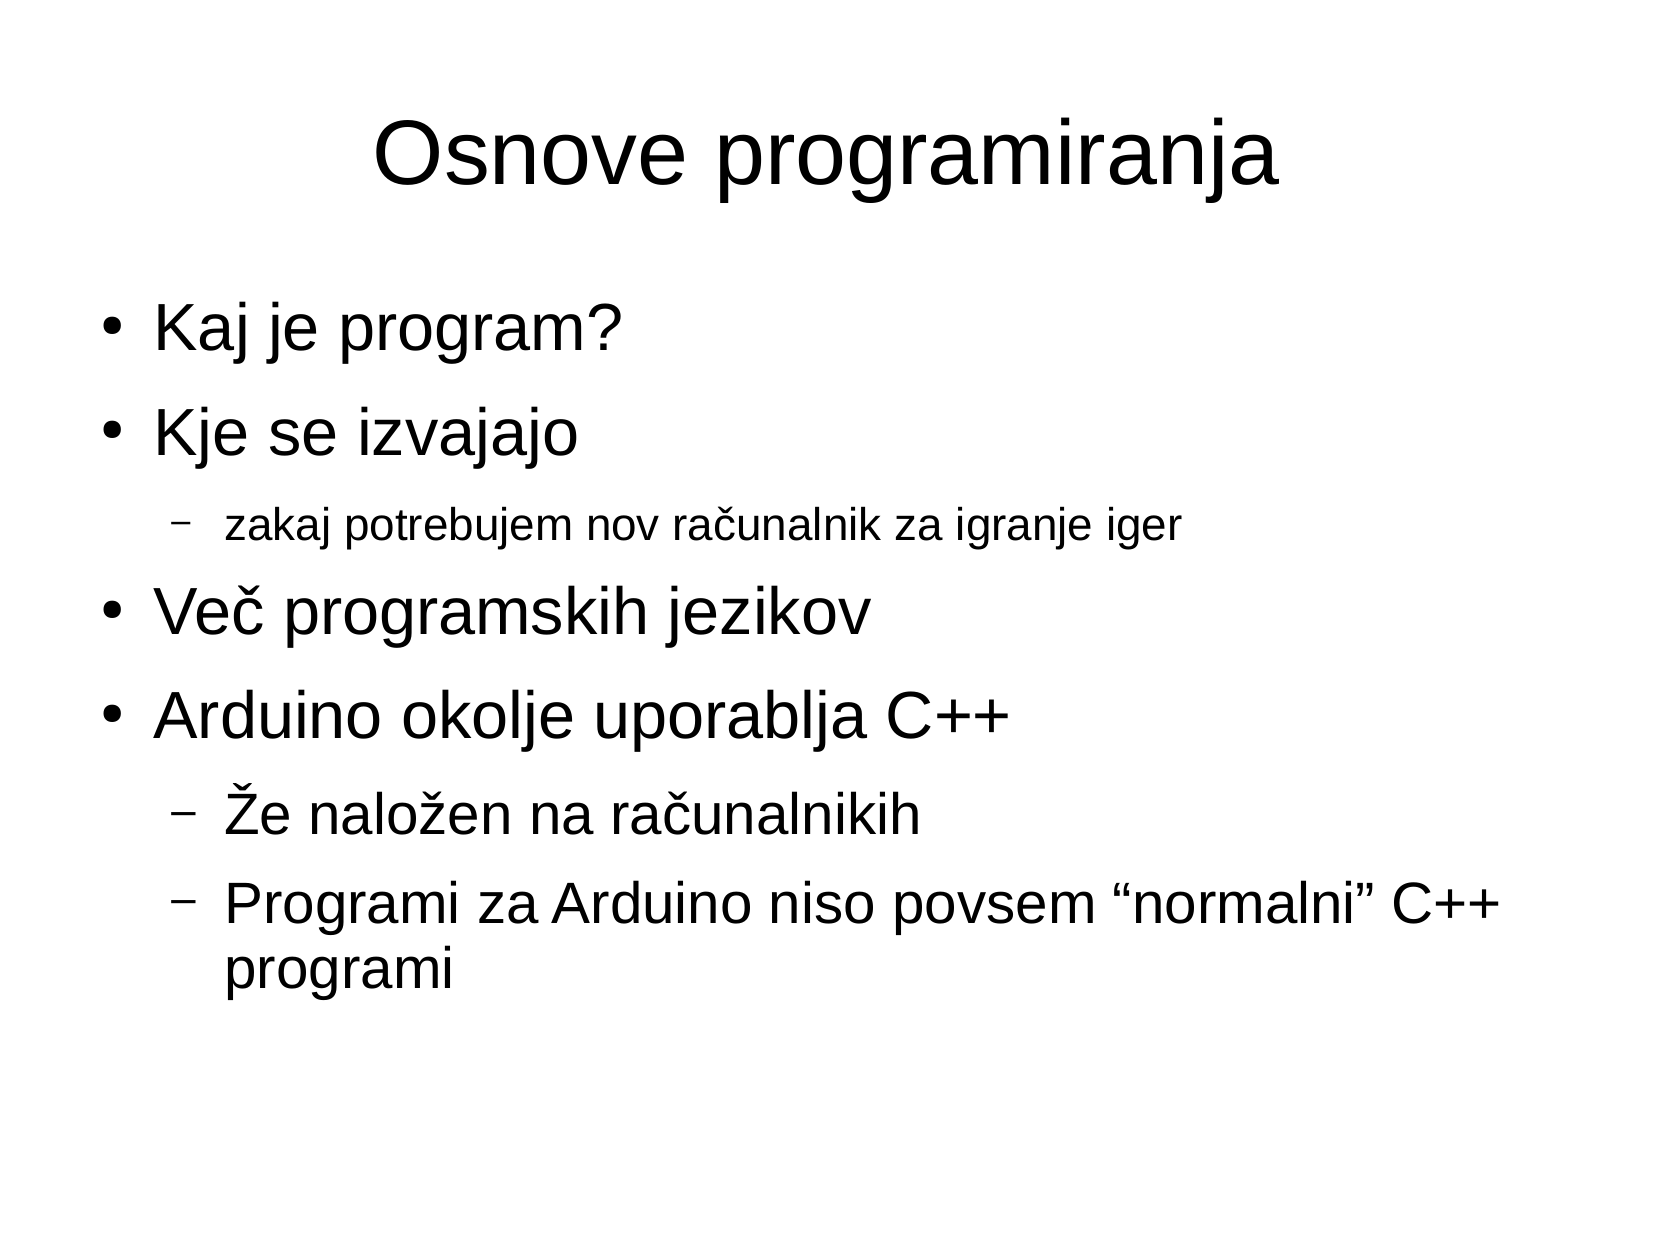

# Osnove programiranja
Kaj je program?
Kje se izvajajo
zakaj potrebujem nov računalnik za igranje iger
Več programskih jezikov
Arduino okolje uporablja C++
Že naložen na računalnikih
Programi za Arduino niso povsem “normalni” C++ programi